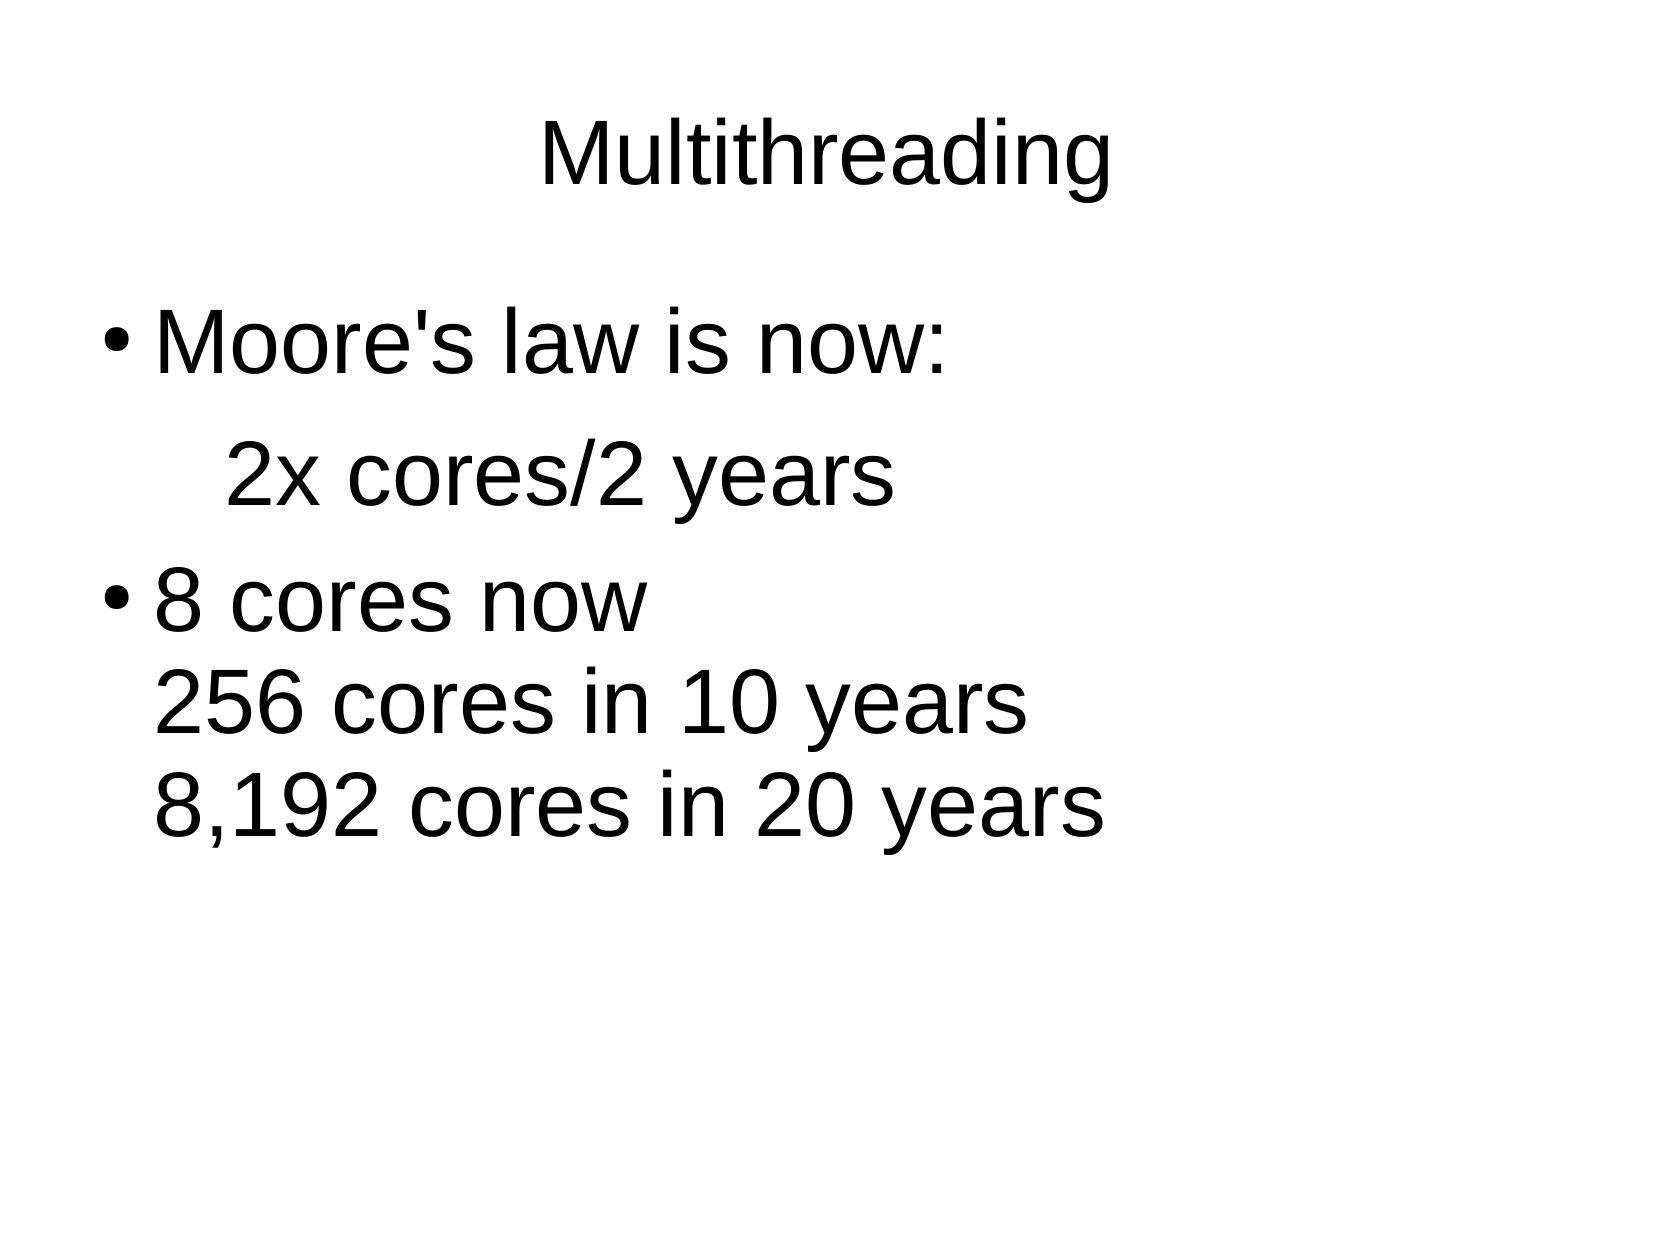

# Multithreading
Moore's law is now:
2x cores/2 years
8 cores now
256 cores in 10 years
8,192 cores in 20 years